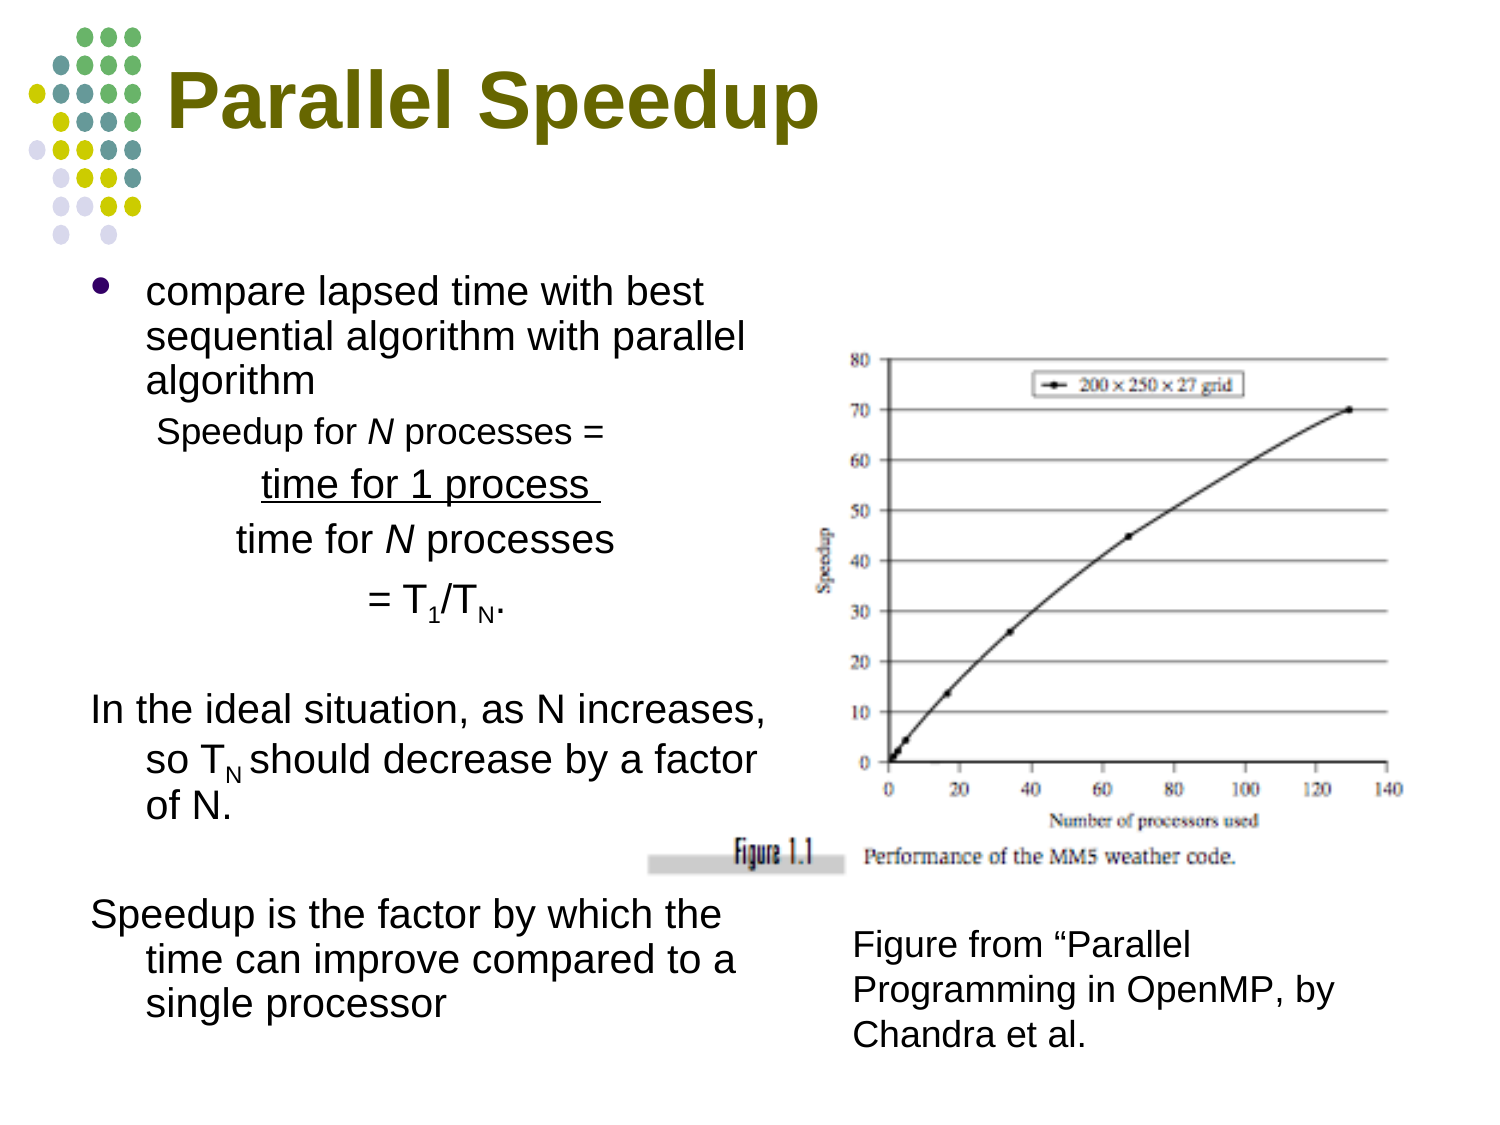

# Parallel Speedup
compare lapsed time with best sequential algorithm with parallel algorithm
 Speedup for N processes =
time for 1 process
time for N processes
 = T1/TN.
In the ideal situation, as N increases, so TN should decrease by a factor of N.
Speedup is the factor by which the time can improve compared to a single processor
Figure from “Parallel Programming in OpenMP, by Chandra et al.